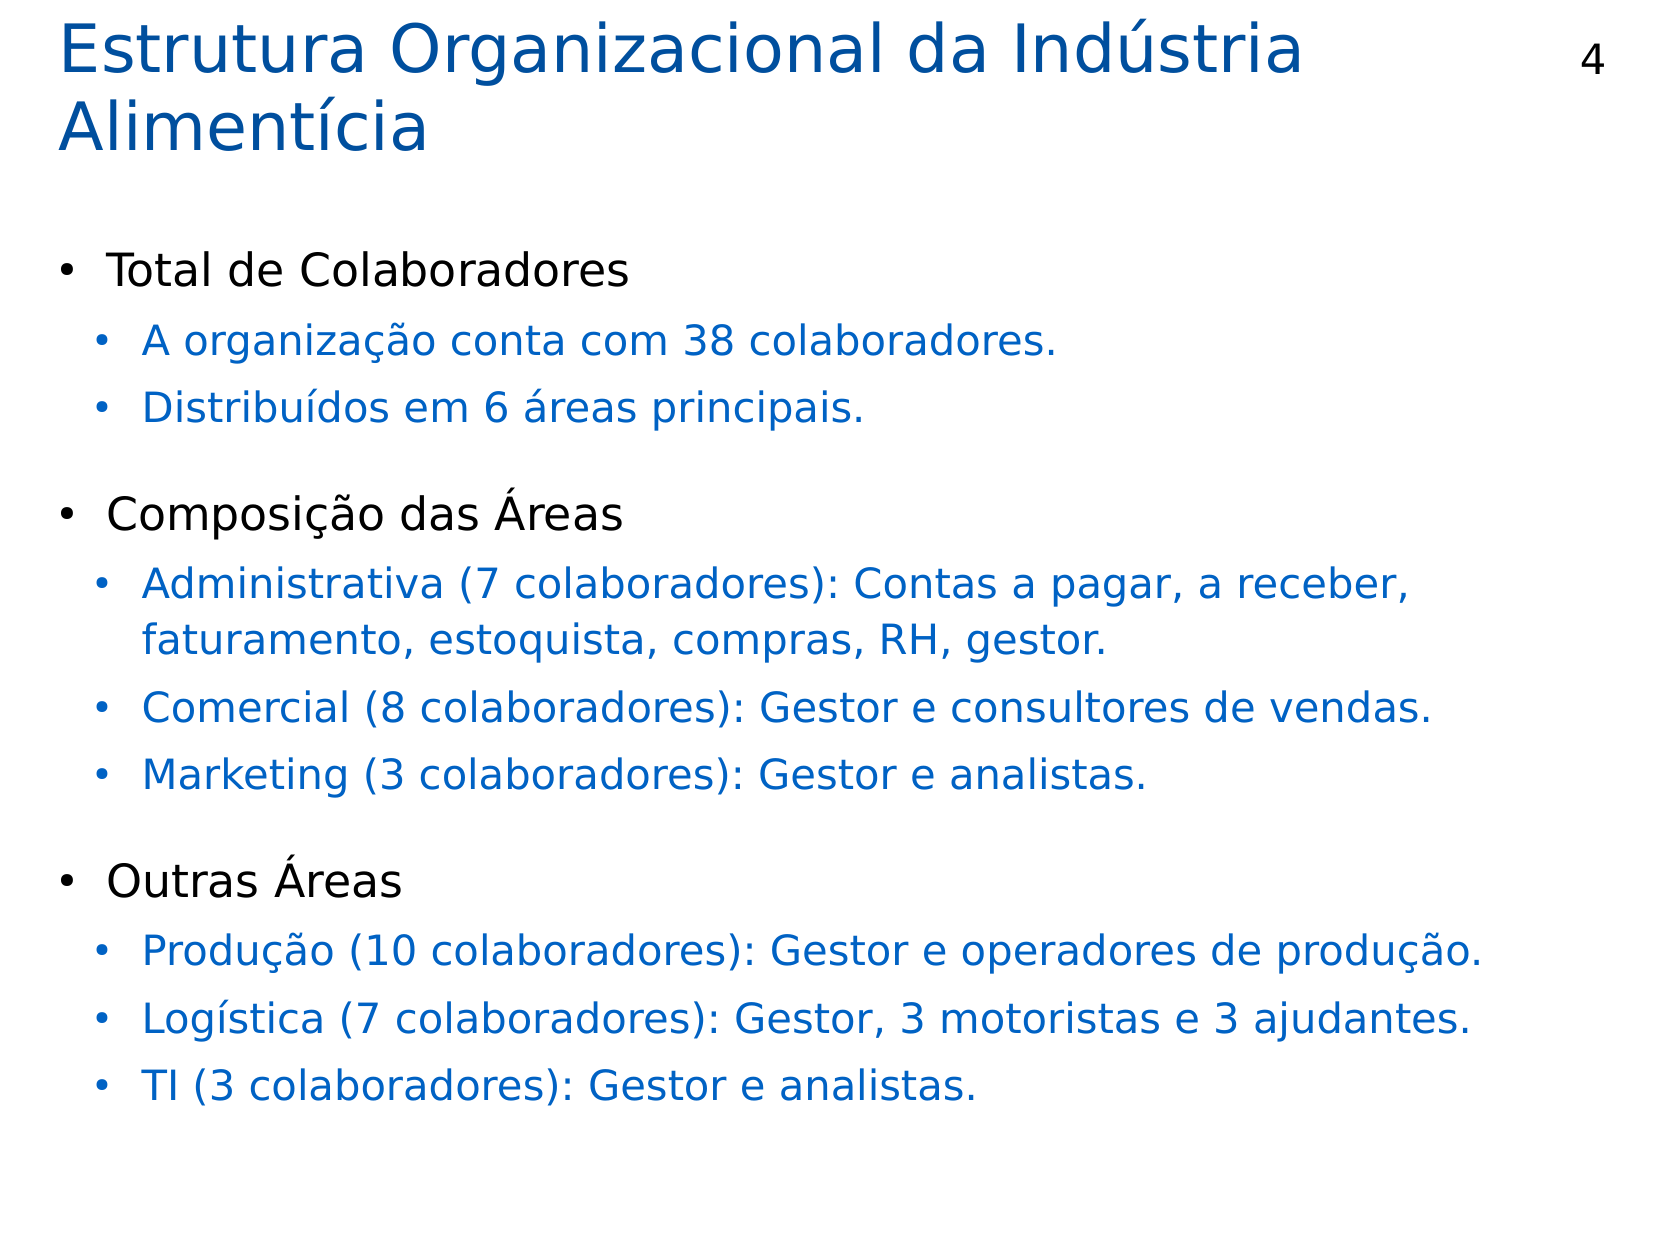

# Estrutura Organizacional da Indústria Alimentícia
4
Total de Colaboradores
A organização conta com 38 colaboradores.
Distribuídos em 6 áreas principais.
Composição das Áreas
Administrativa (7 colaboradores): Contas a pagar, a receber, faturamento, estoquista, compras, RH, gestor.
Comercial (8 colaboradores): Gestor e consultores de vendas.
Marketing (3 colaboradores): Gestor e analistas.
Outras Áreas
Produção (10 colaboradores): Gestor e operadores de produção.
Logística (7 colaboradores): Gestor, 3 motoristas e 3 ajudantes.
TI (3 colaboradores): Gestor e analistas.